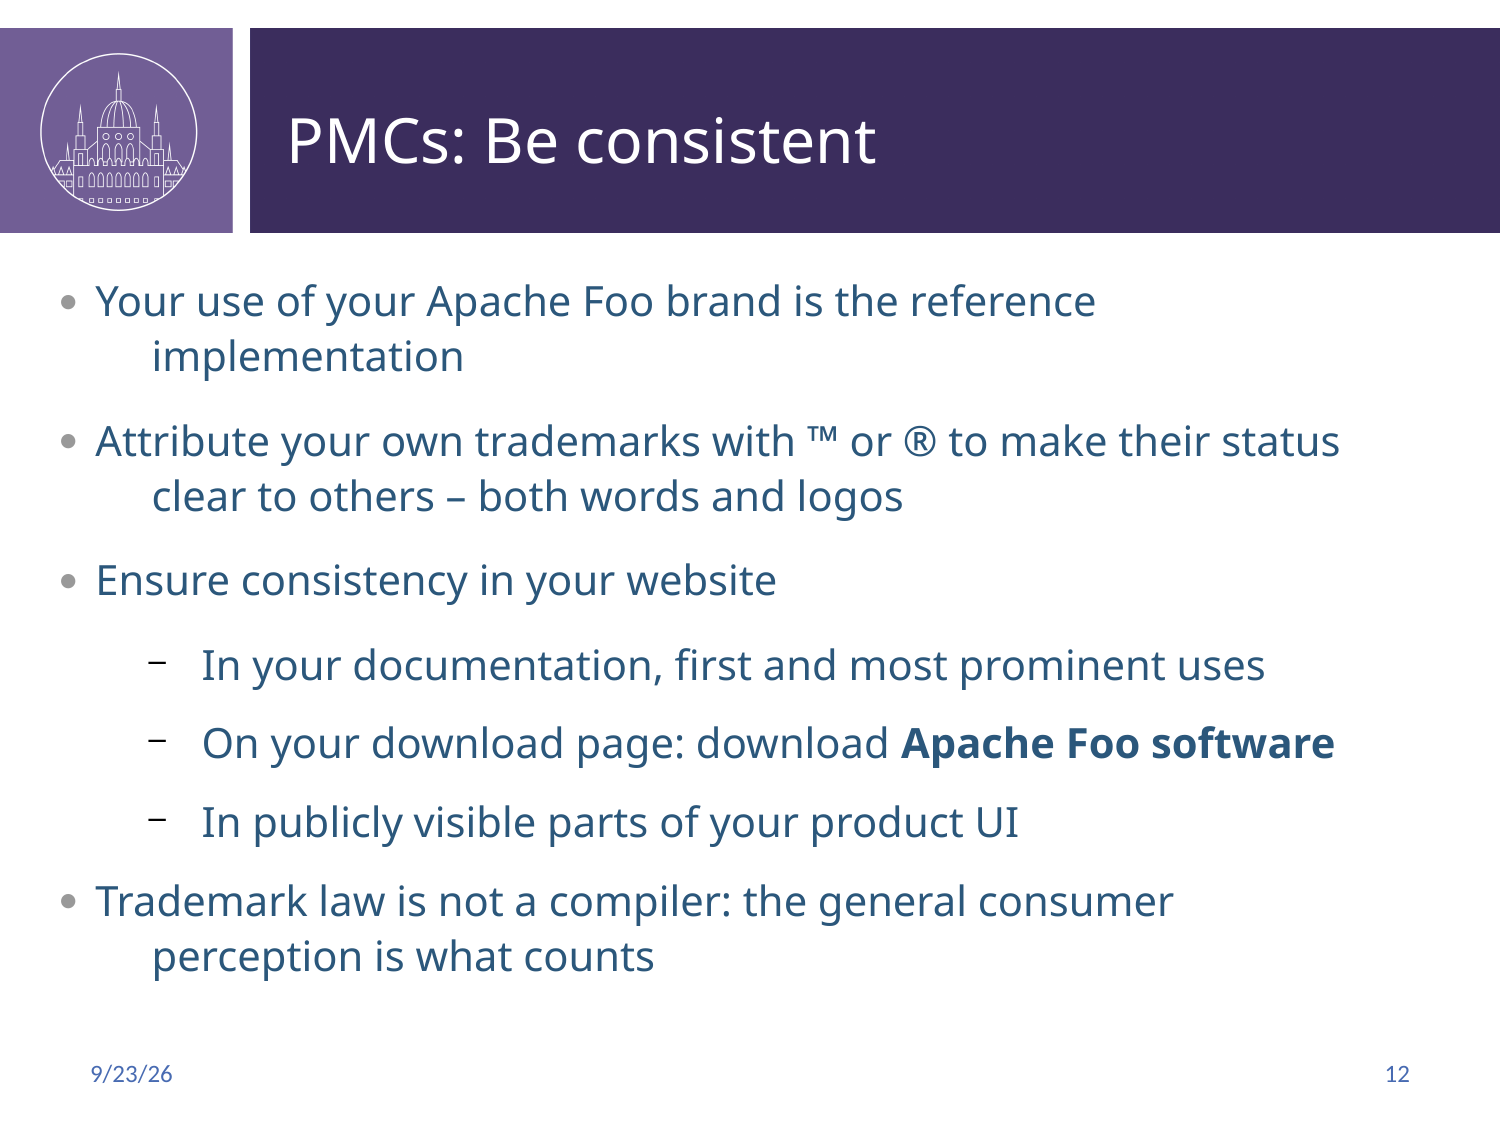

# PMCs: Be consistent
Your use of your Apache Foo brand is the reference implementation
Attribute your own trademarks with ™ or ® to make their status clear to others – both words and logos
Ensure consistency in your website
In your documentation, first and most prominent uses
On your download page: download Apache Foo software
In publicly visible parts of your product UI
Trademark law is not a compiler: the general consumer perception is what counts